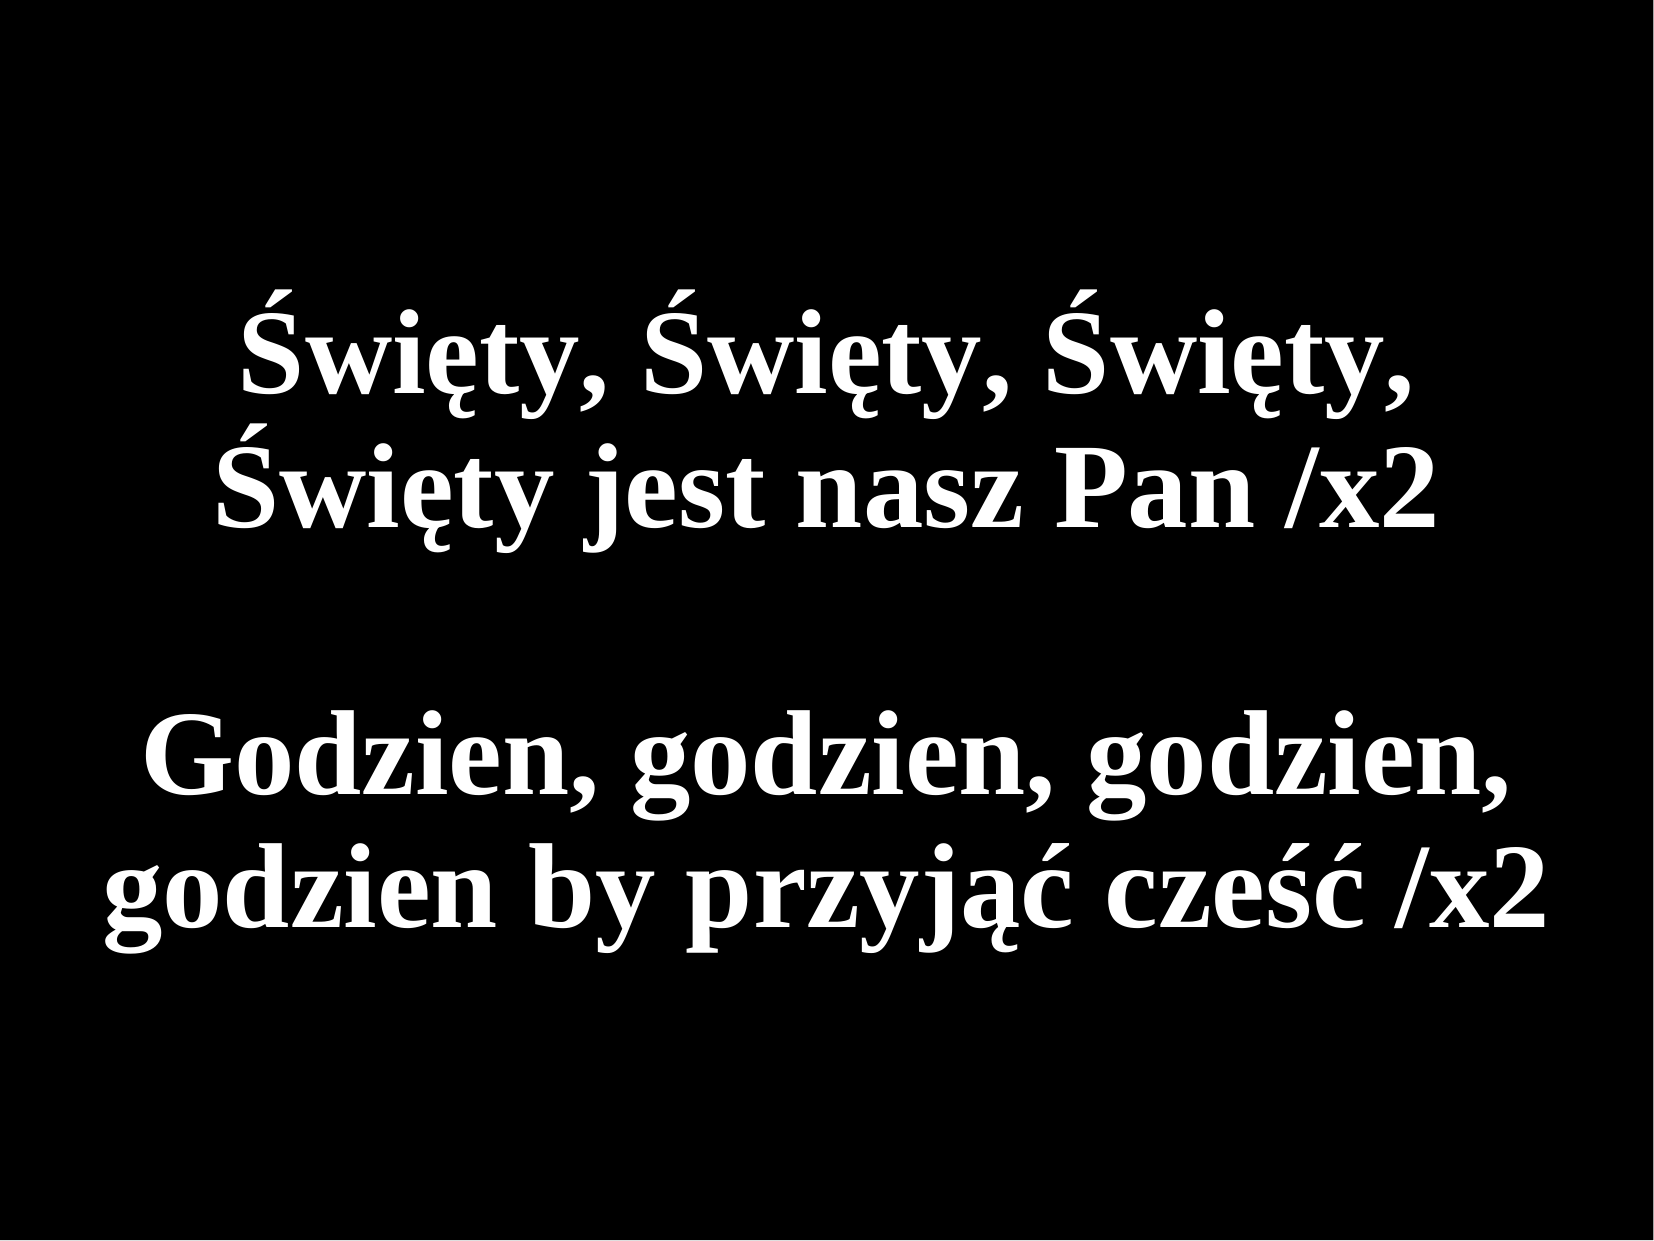

# Święty, Święty, Święty, Święty jest nasz Pan /x2 Godzien, godzien, godzien, godzien by przyjąć cześć /x2